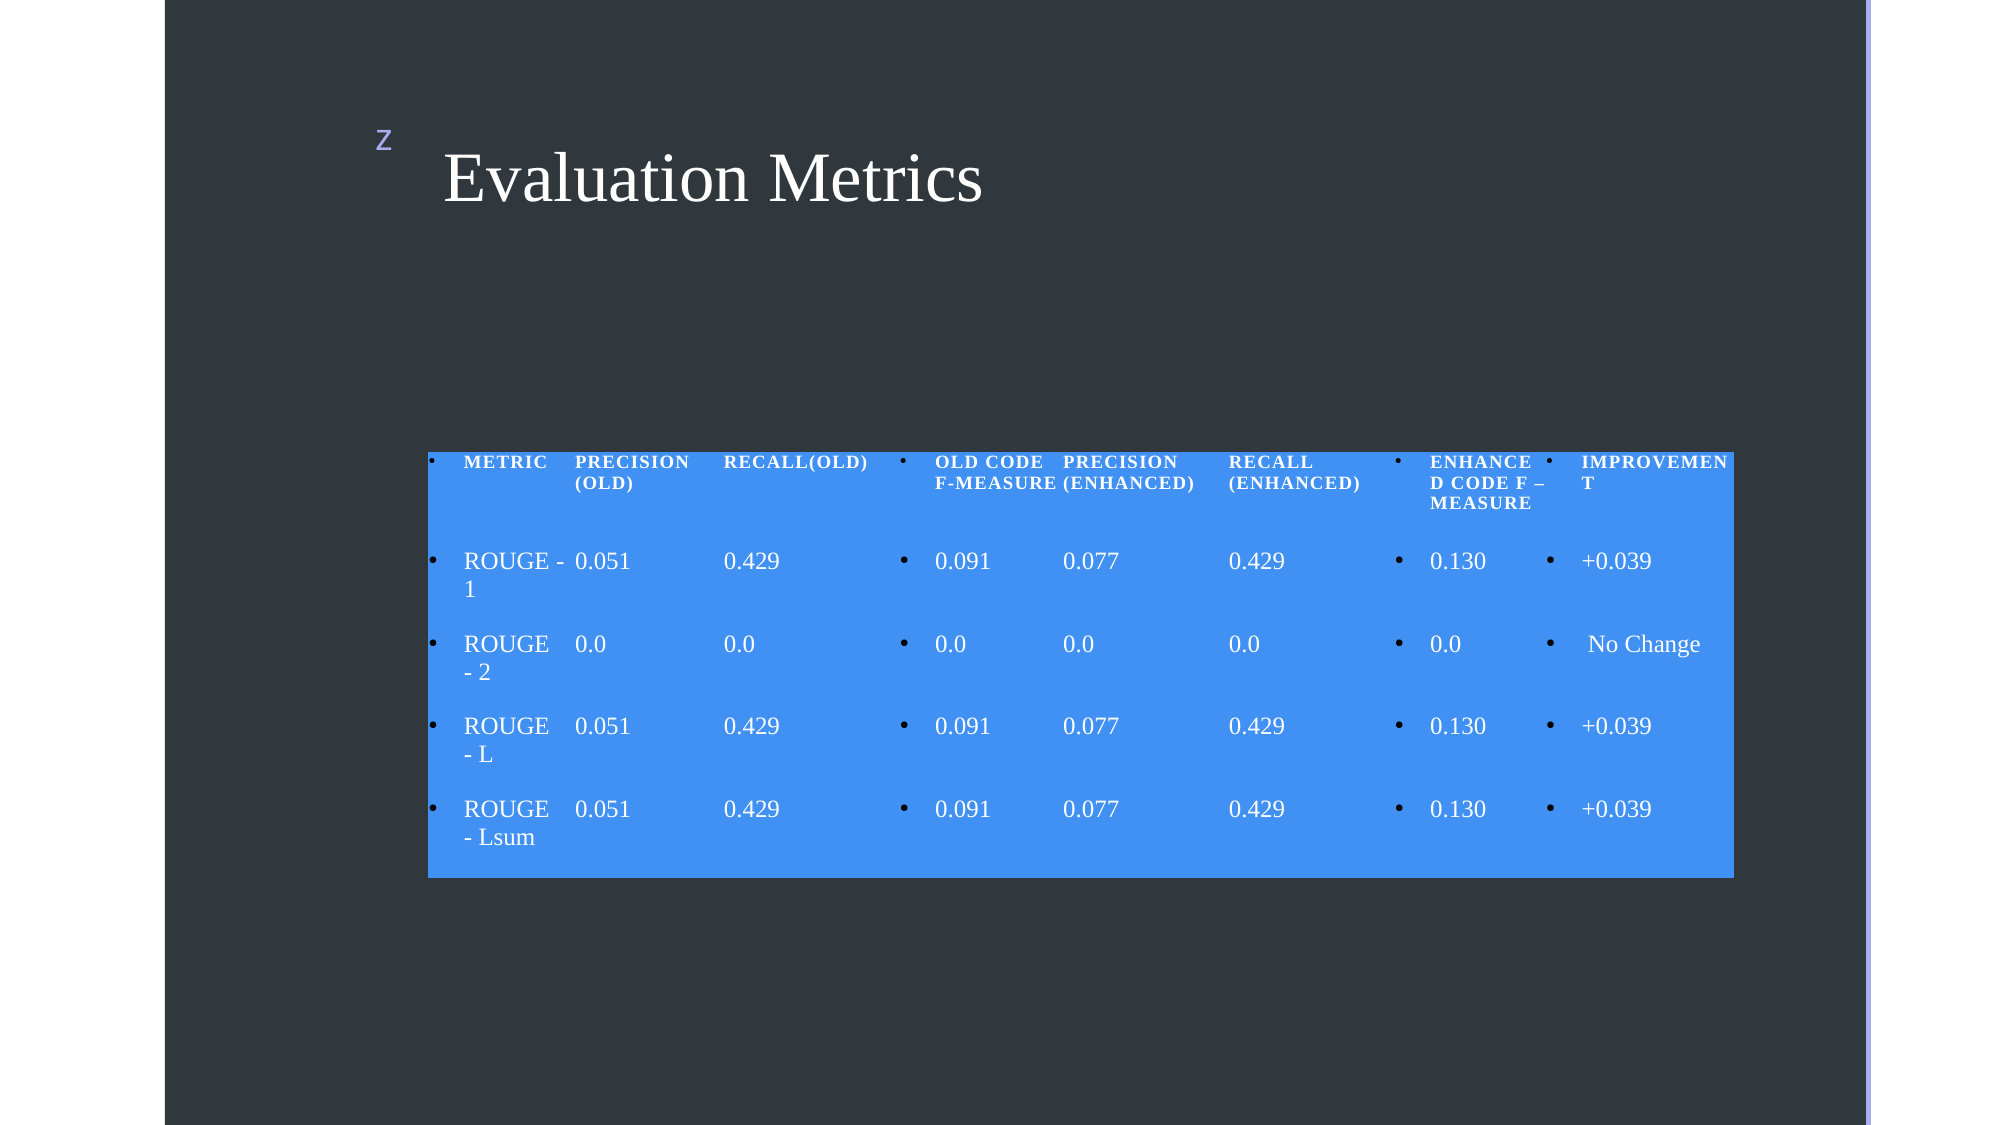

# Evaluation Metrics
| Metric | Precision (old) | Recall(old) | Old Code F-measure | Precision (enhanced) | Recall (enhanced) | Enhanced Code F – measure | Improvement |
| --- | --- | --- | --- | --- | --- | --- | --- |
| ROUGE - 1 | 0.051 | 0.429 | 0.091 | 0.077 | 0.429 | 0.130 | +0.039 |
| ROUGE - 2 | 0.0 | 0.0 | 0.0 | 0.0 | 0.0 | 0.0 | No Change |
| ROUGE - L | 0.051 | 0.429 | 0.091 | 0.077 | 0.429 | 0.130 | +0.039 |
| ROUGE - Lsum | 0.051 | 0.429 | 0.091 | 0.077 | 0.429 | 0.130 | +0.039 |